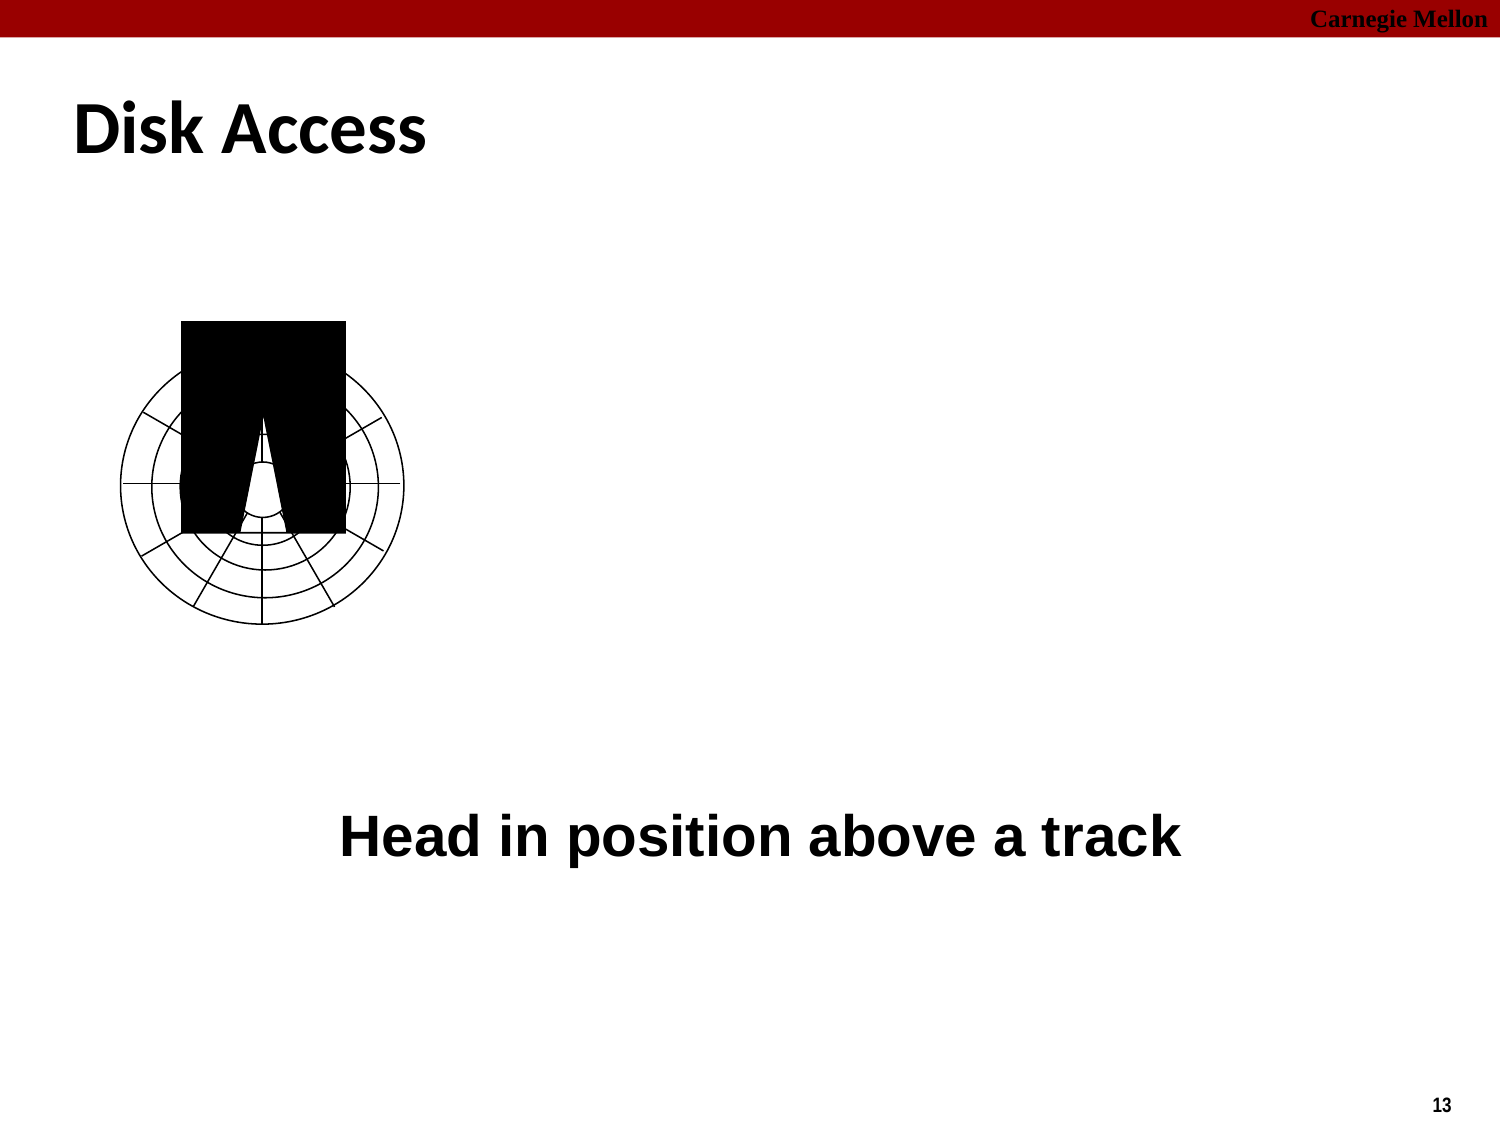

# Disk Access
Head in position above a track